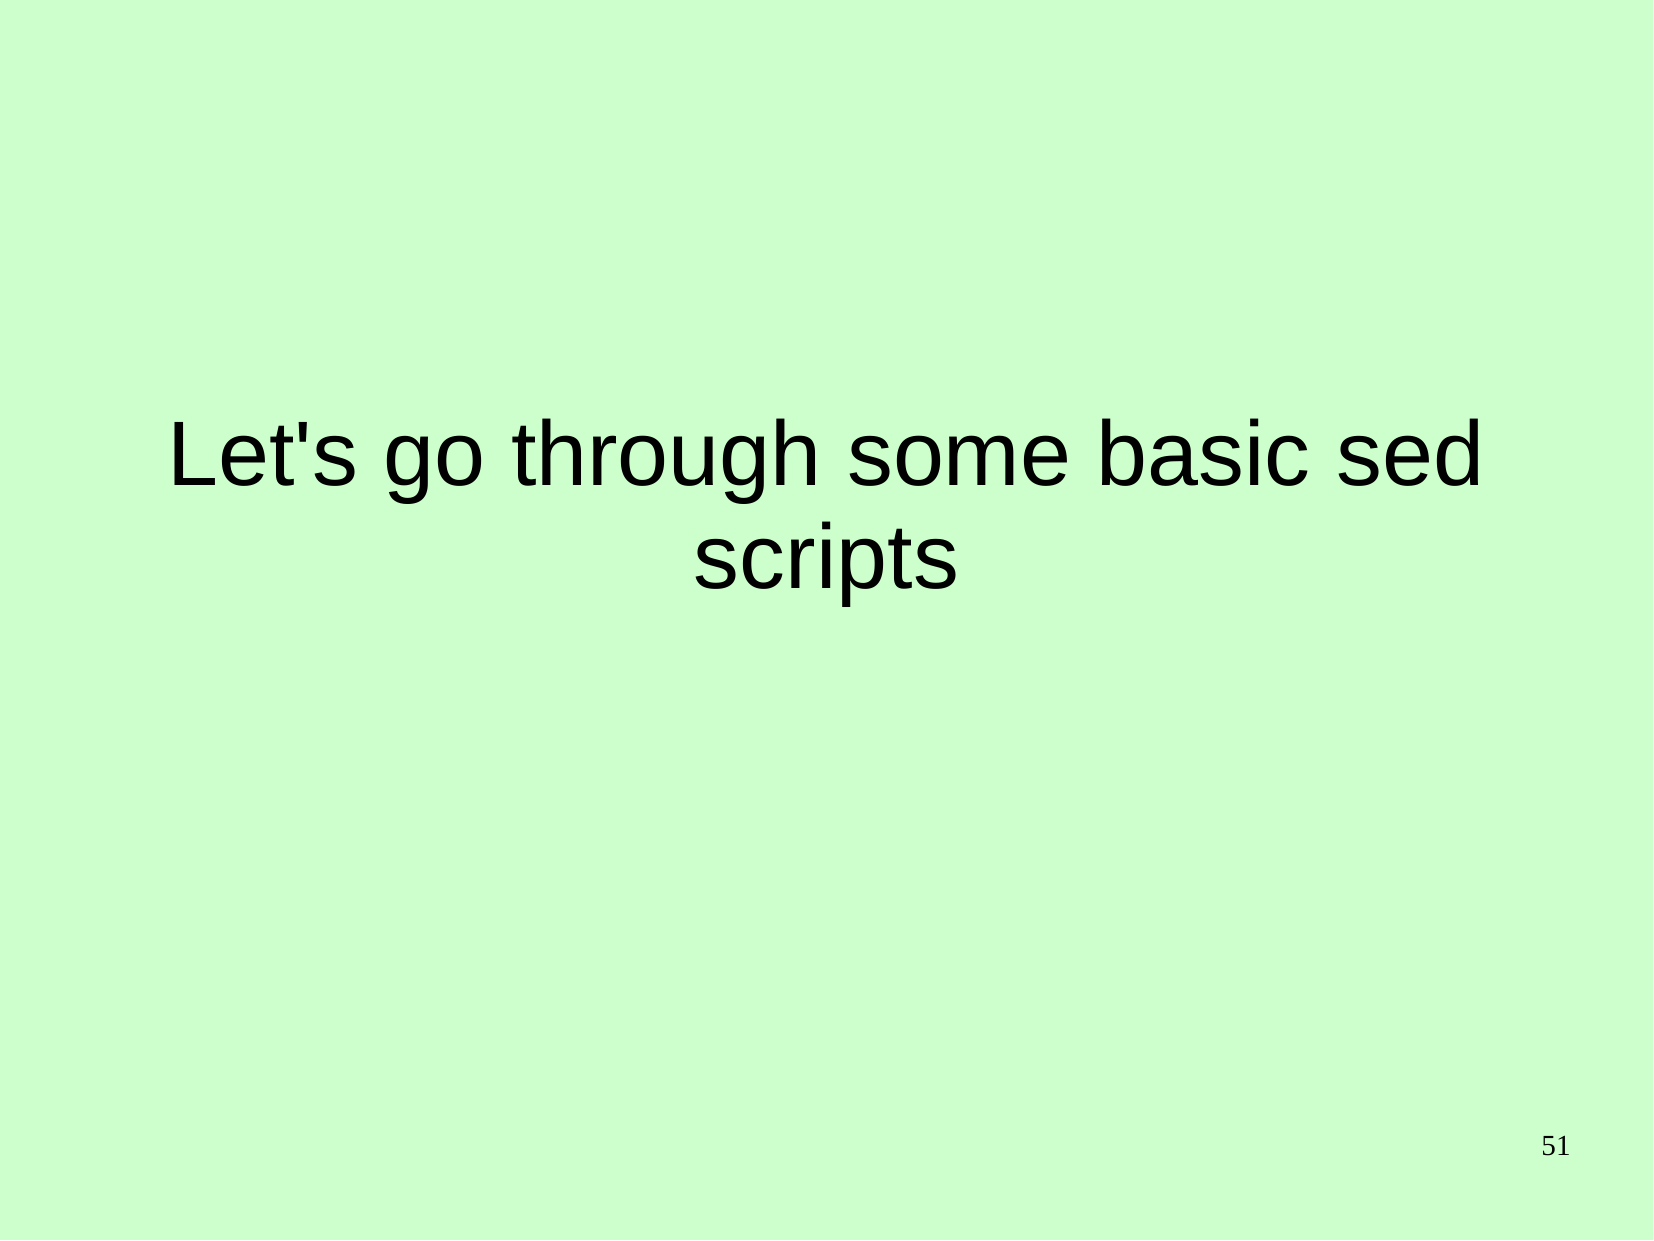

# Let's go through some basic sed scripts
51